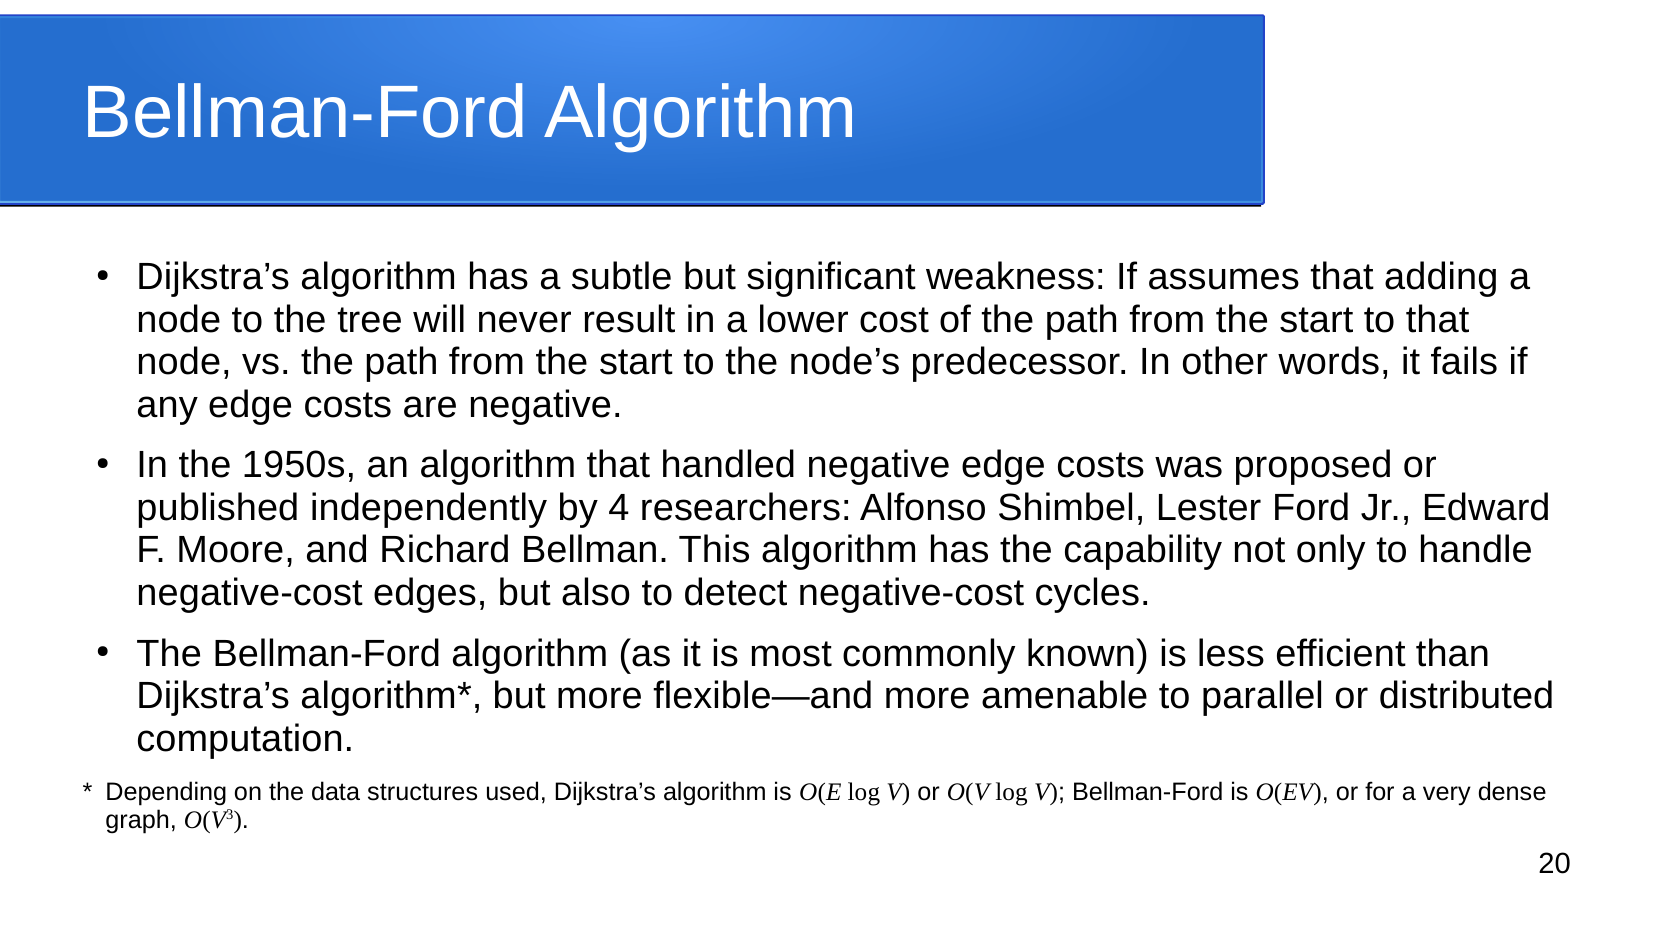

# Bellman-Ford Algorithm
Dijkstra’s algorithm has a subtle but significant weakness: If assumes that adding a node to the tree will never result in a lower cost of the path from the start to that node, vs. the path from the start to the node’s predecessor. In other words, it fails if any edge costs are negative.
In the 1950s, an algorithm that handled negative edge costs was proposed or published independently by 4 researchers: Alfonso Shimbel, Lester Ford Jr., Edward F. Moore, and Richard Bellman. This algorithm has the capability not only to handle negative-cost edges, but also to detect negative-cost cycles.
The Bellman-Ford algorithm (as it is most commonly known) is less efficient than Dijkstra’s algorithm*, but more flexible—and more amenable to parallel or distributed computation.
*	Depending on the data structures used, Dijkstra’s algorithm is O(E log V) or O(V log V); Bellman-Ford is O(EV), or for a very dense graph, O(V3).
20